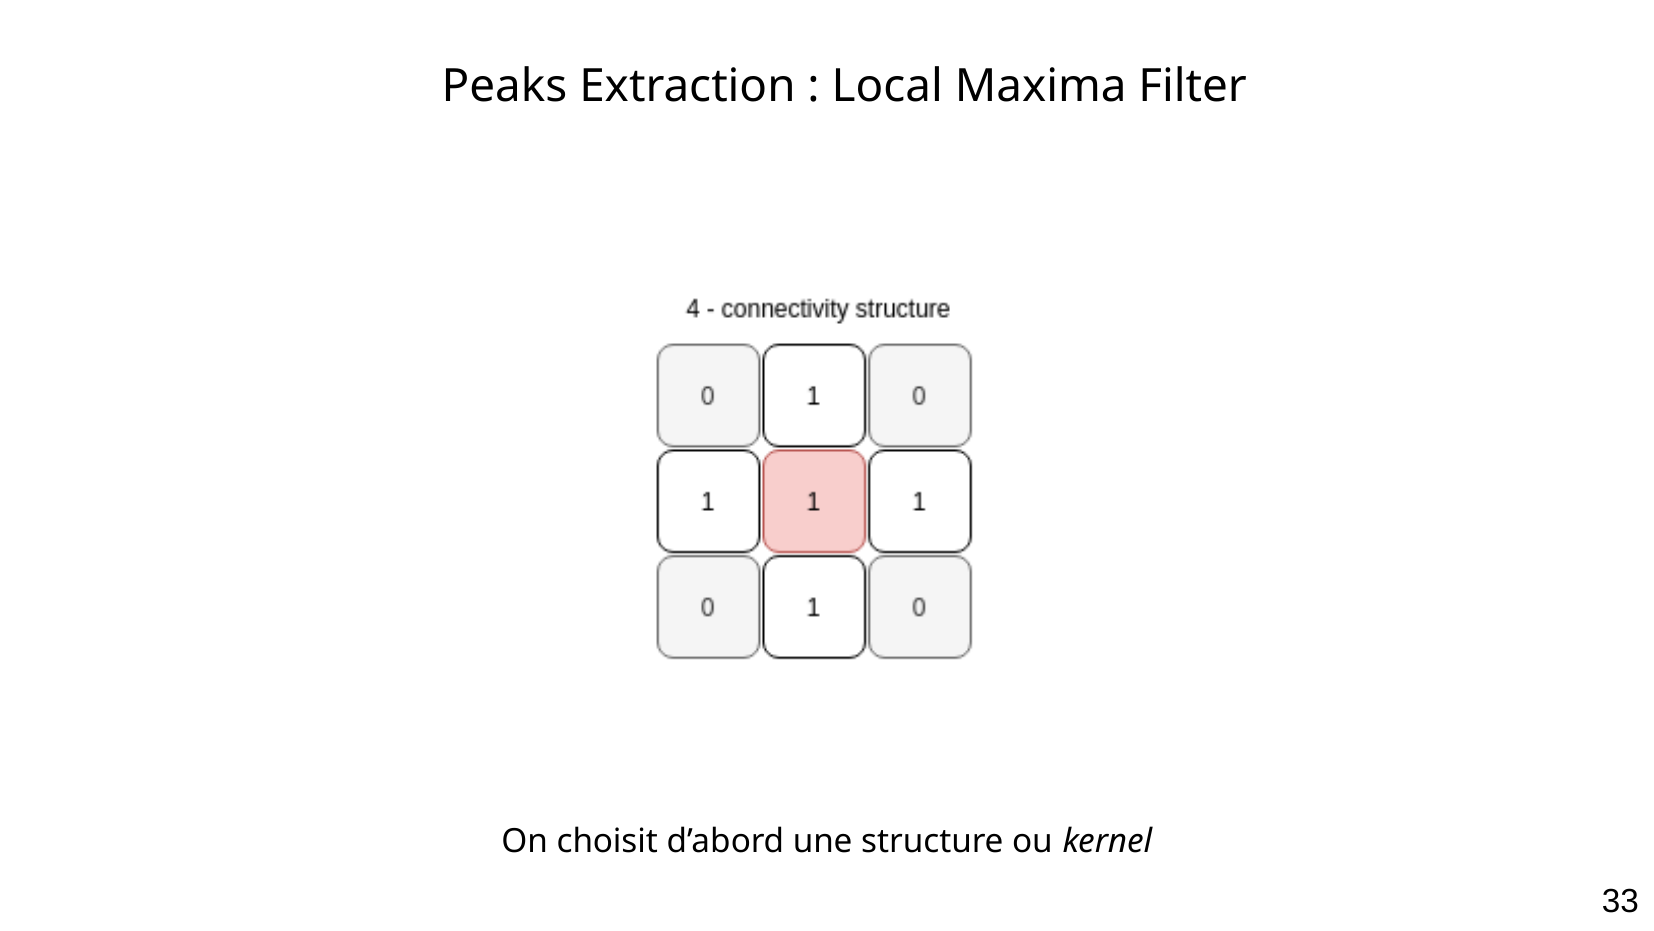

Peaks Extraction : Local Maxima Filter
On choisit d’abord une structure ou kernel